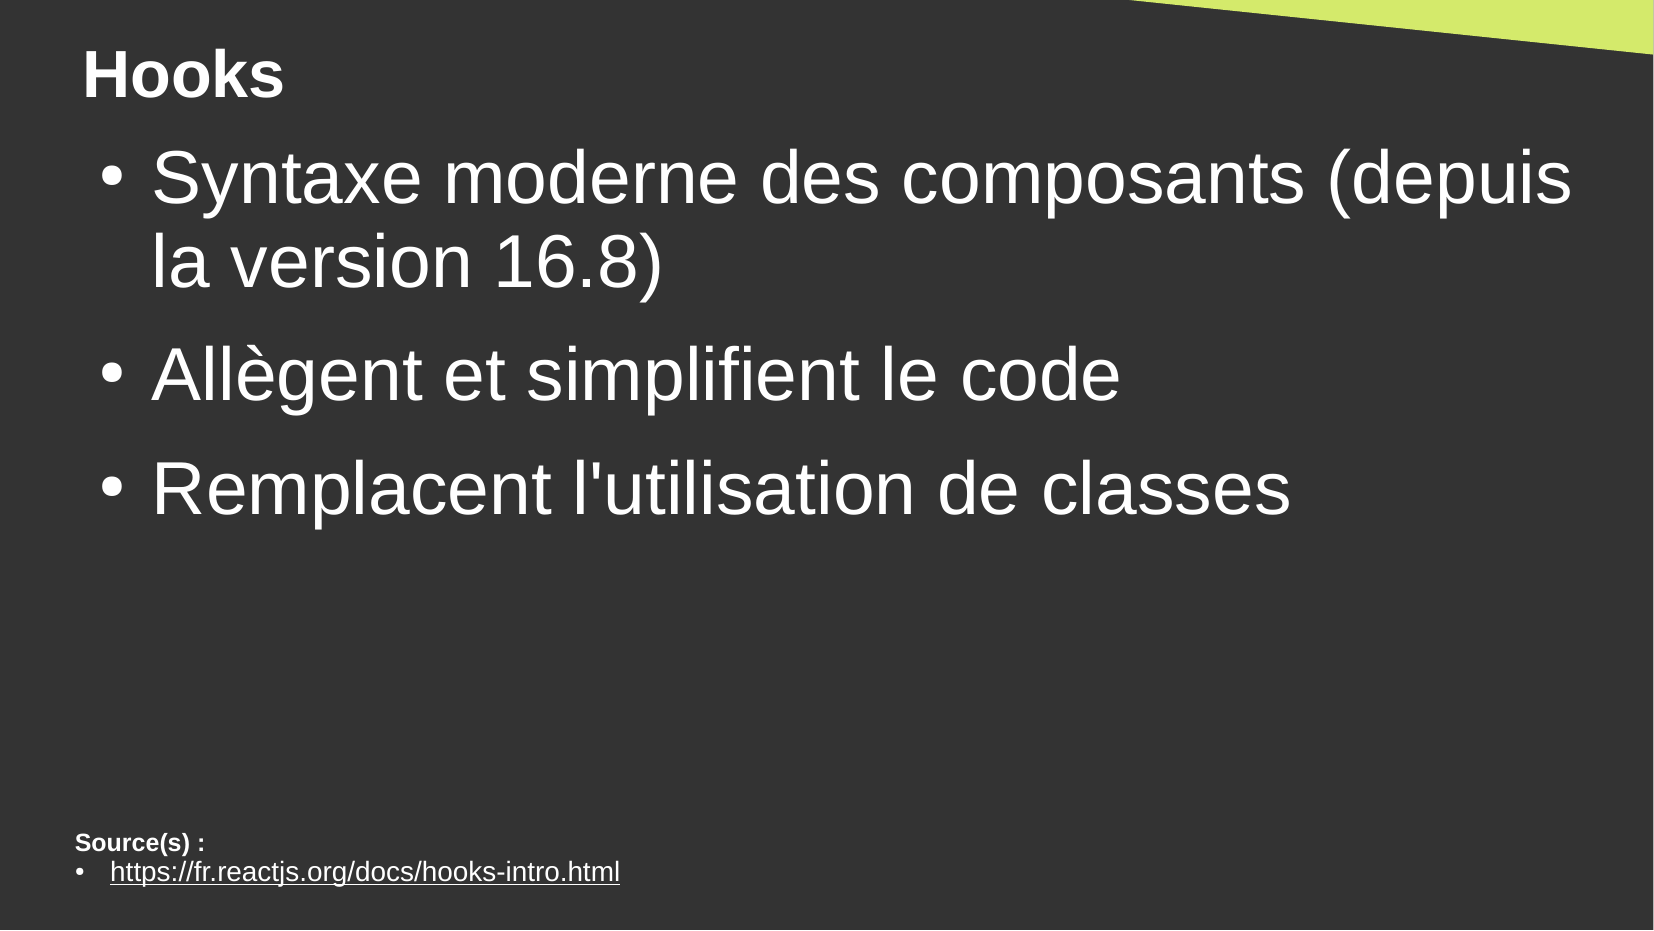

# Hooks
Syntaxe moderne des composants (depuis la version 16.8)
Allègent et simplifient le code
Remplacent l'utilisation de classes
Source(s) :
https://fr.reactjs.org/docs/hooks-intro.html